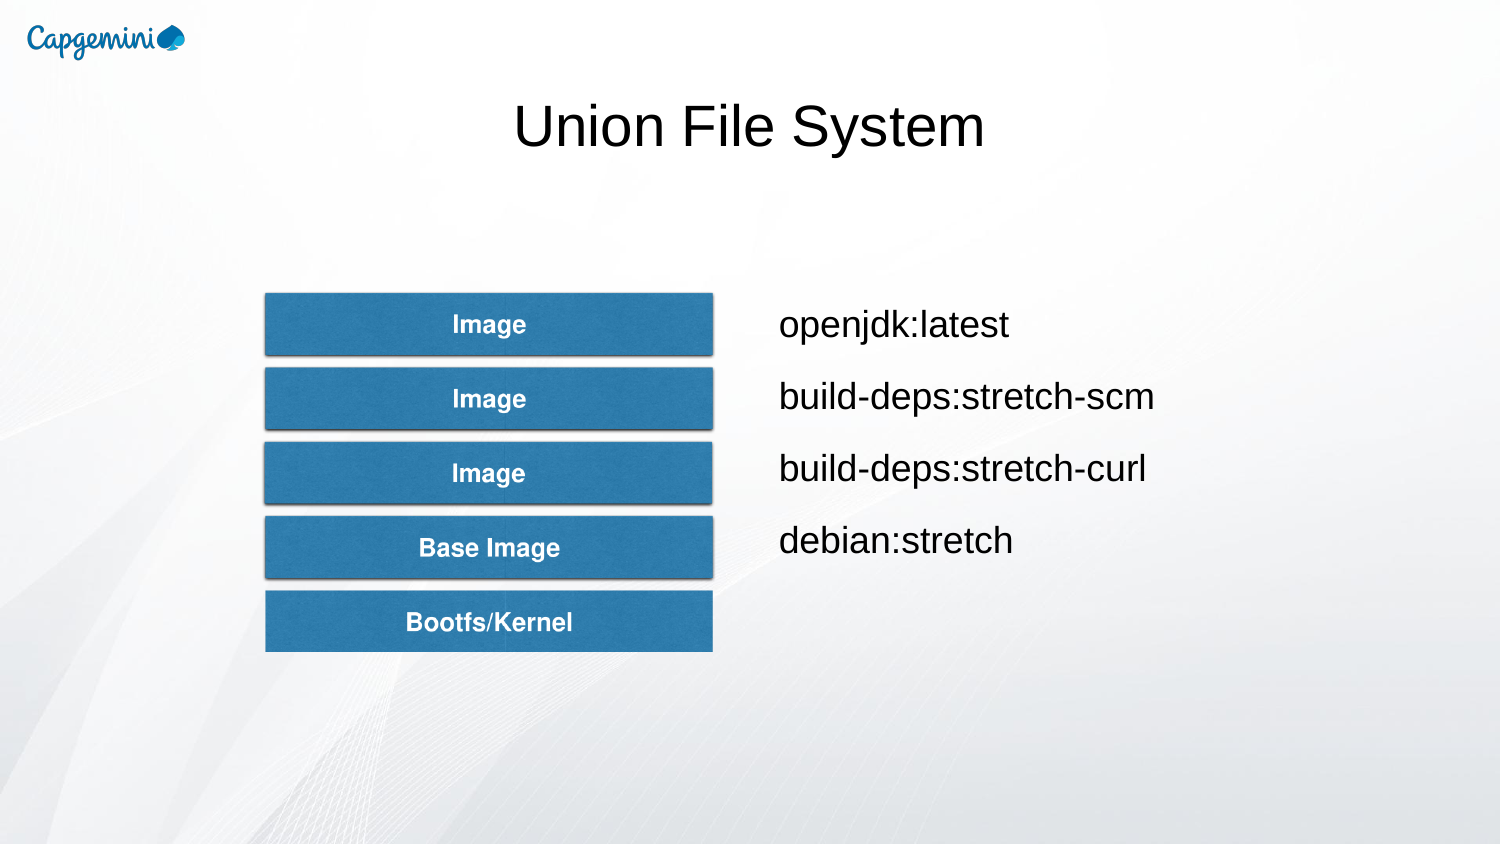

# Union File System
| openjdk:latest |
| --- |
| build-deps:stretch-scm |
| build-deps:stretch-curl |
| debian:stretch |
| |